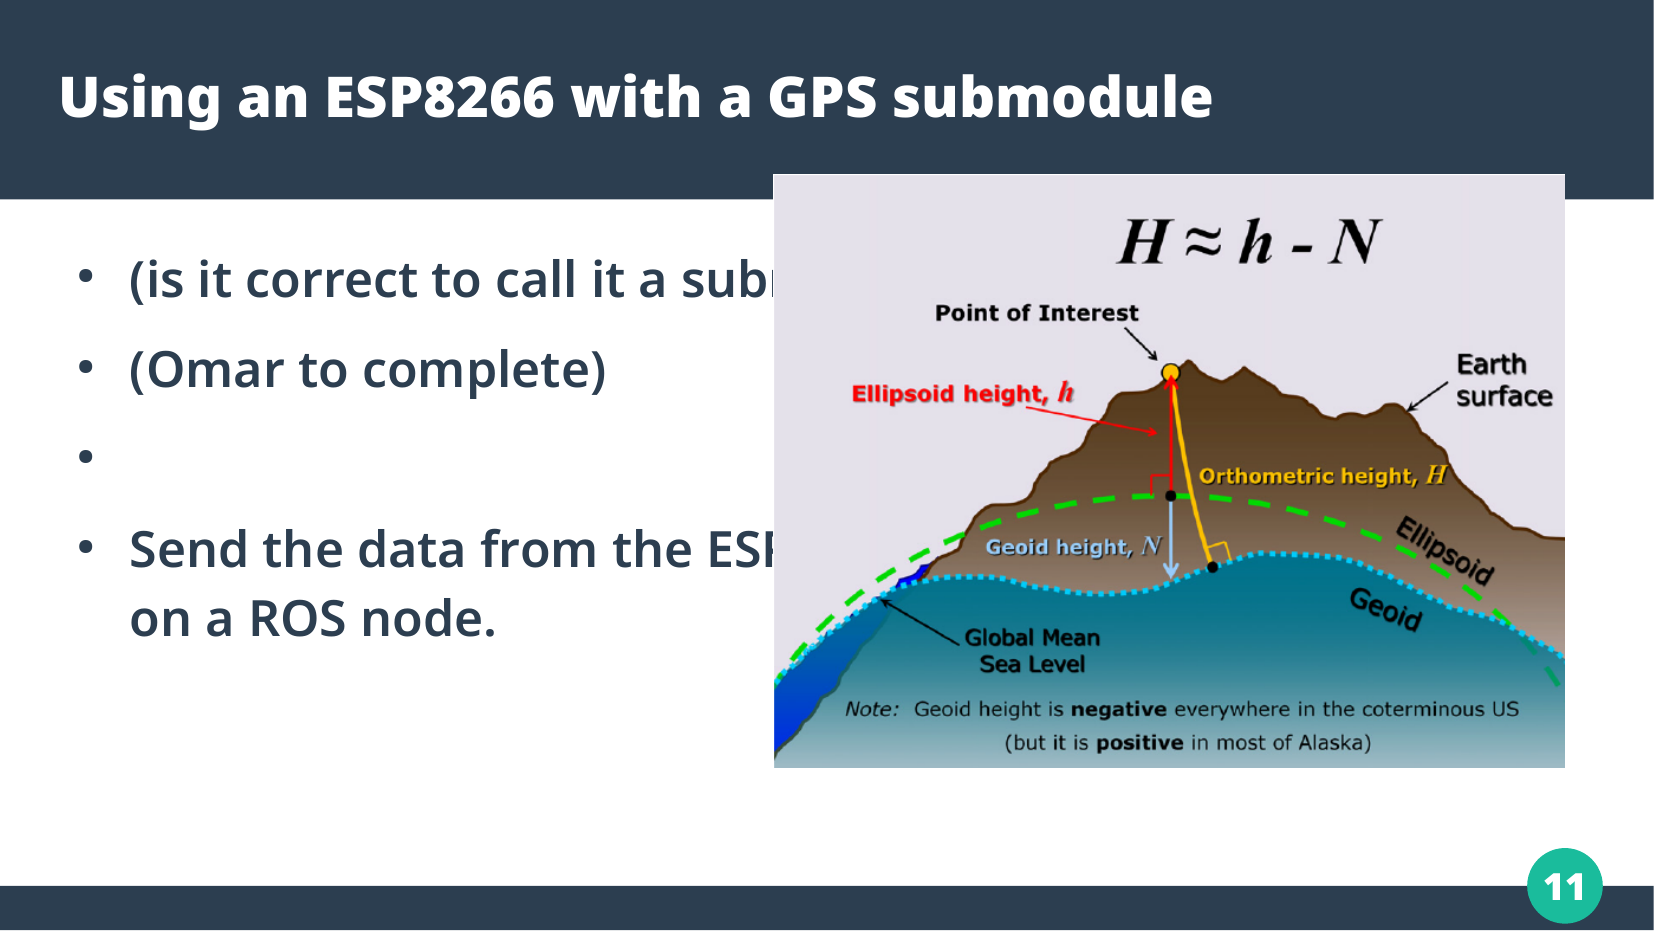

# Using an ESP8266 with a GPS submodule
(is it correct to call it a submodule?)
(Omar to complete)
Send the data from the ESP8266 to a laptop and publish it on a ROS node.